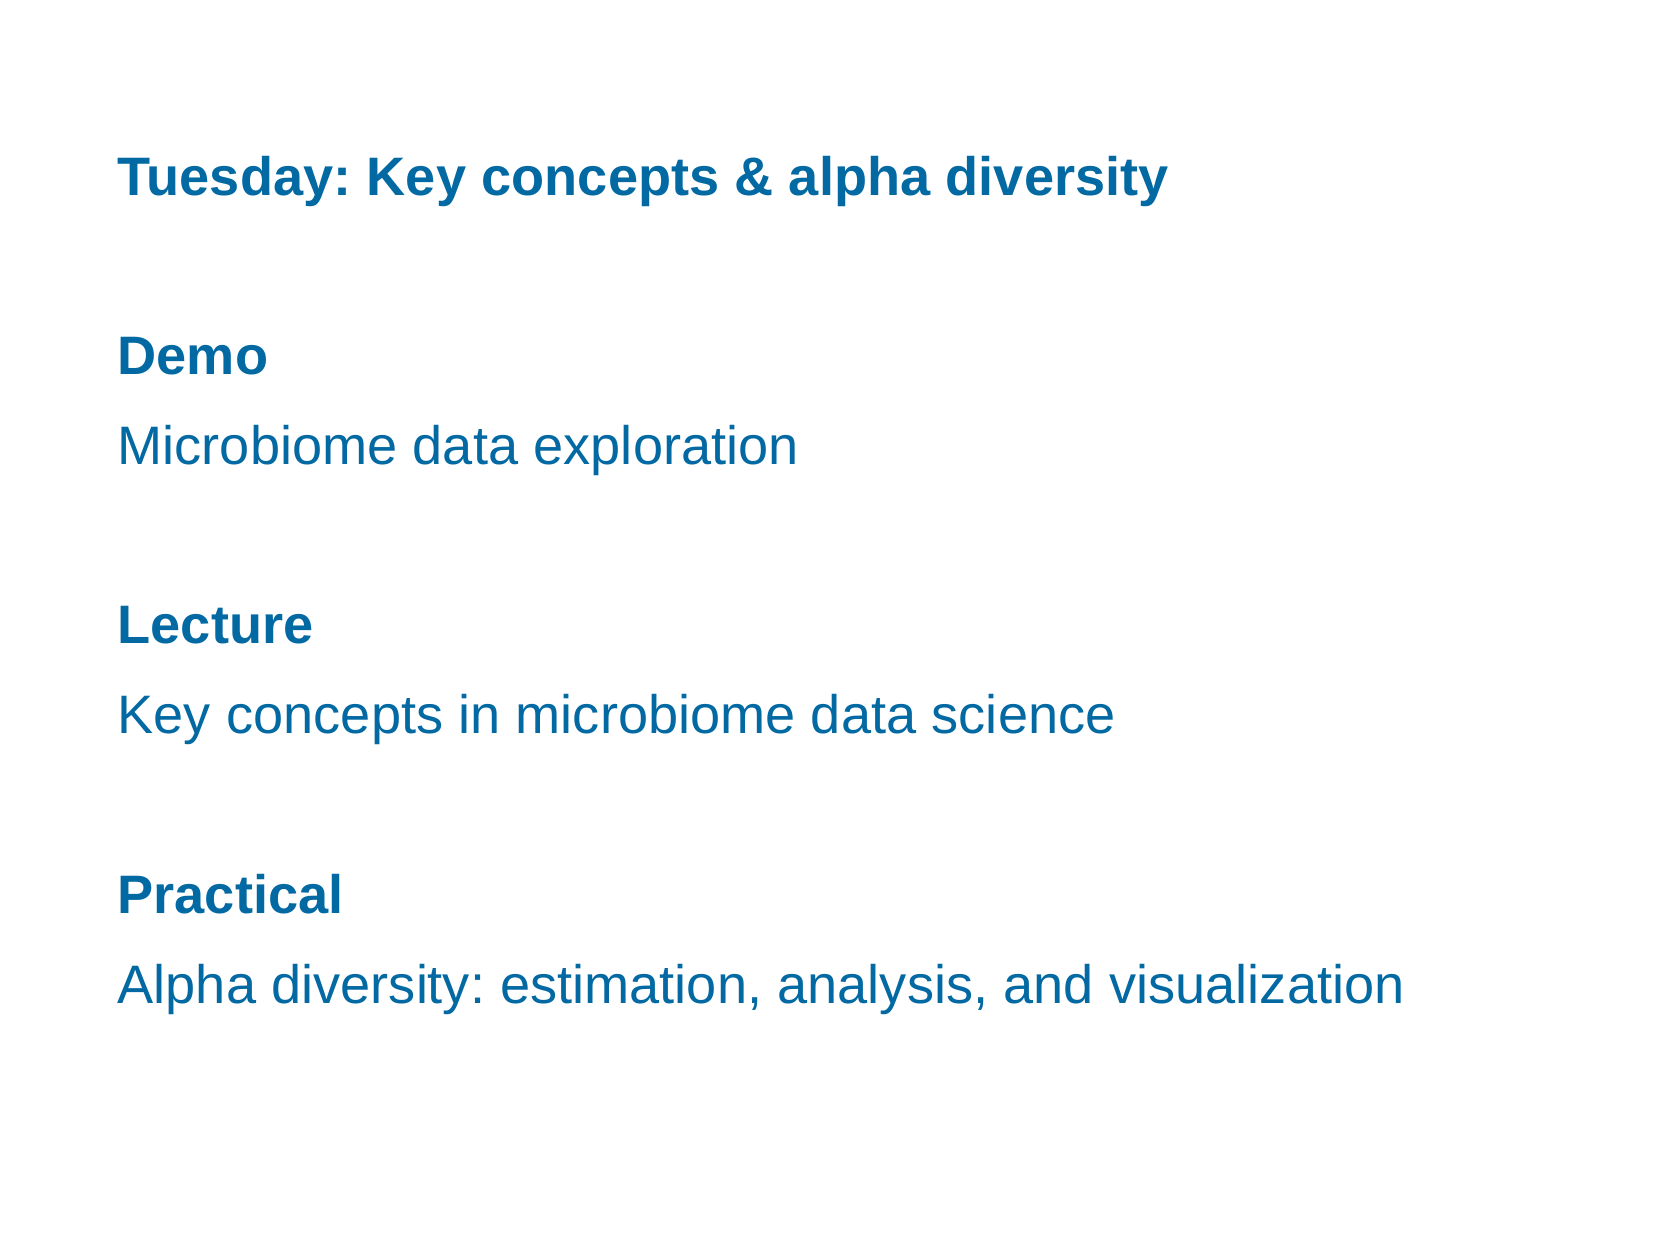

Tuesday: Key concepts & alpha diversity
Demo
Microbiome data exploration
Lecture
Key concepts in microbiome data science
Practical
Alpha diversity: estimation, analysis, and visualization